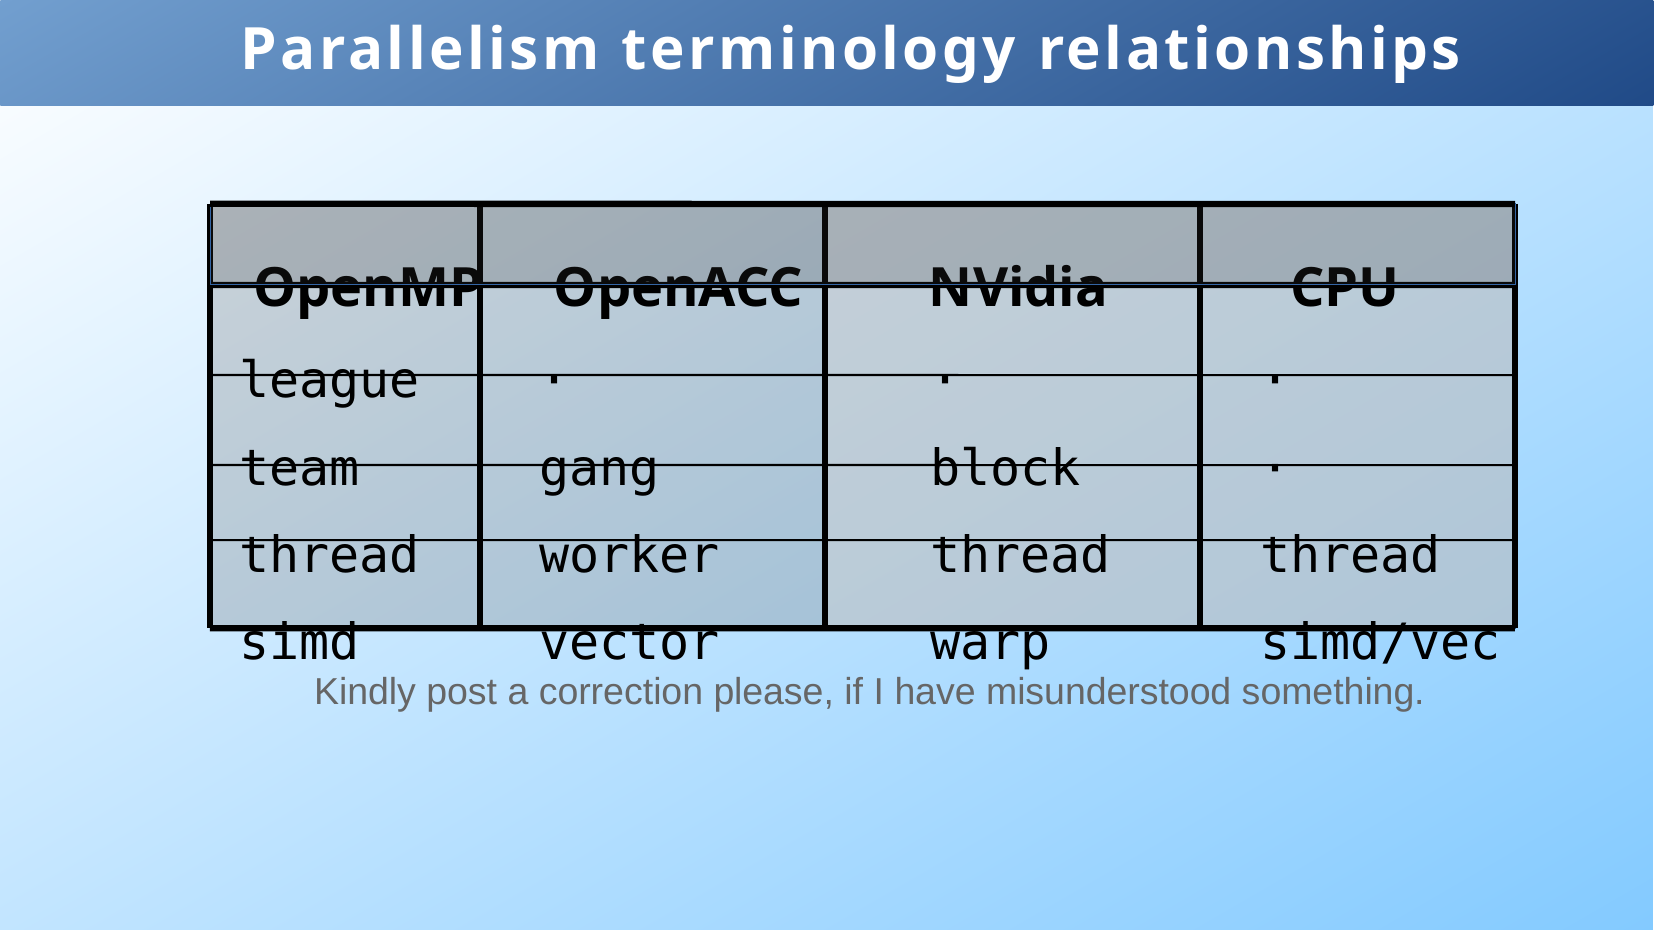

Parallelism terminology relationships
 OpenMP OpenACC NVidia CPU
 league · · ·
 team gang block ·
 thread worker thread thread
 simd vector warp simd/vec
Kindly post a correction please, if I have misunderstood something.